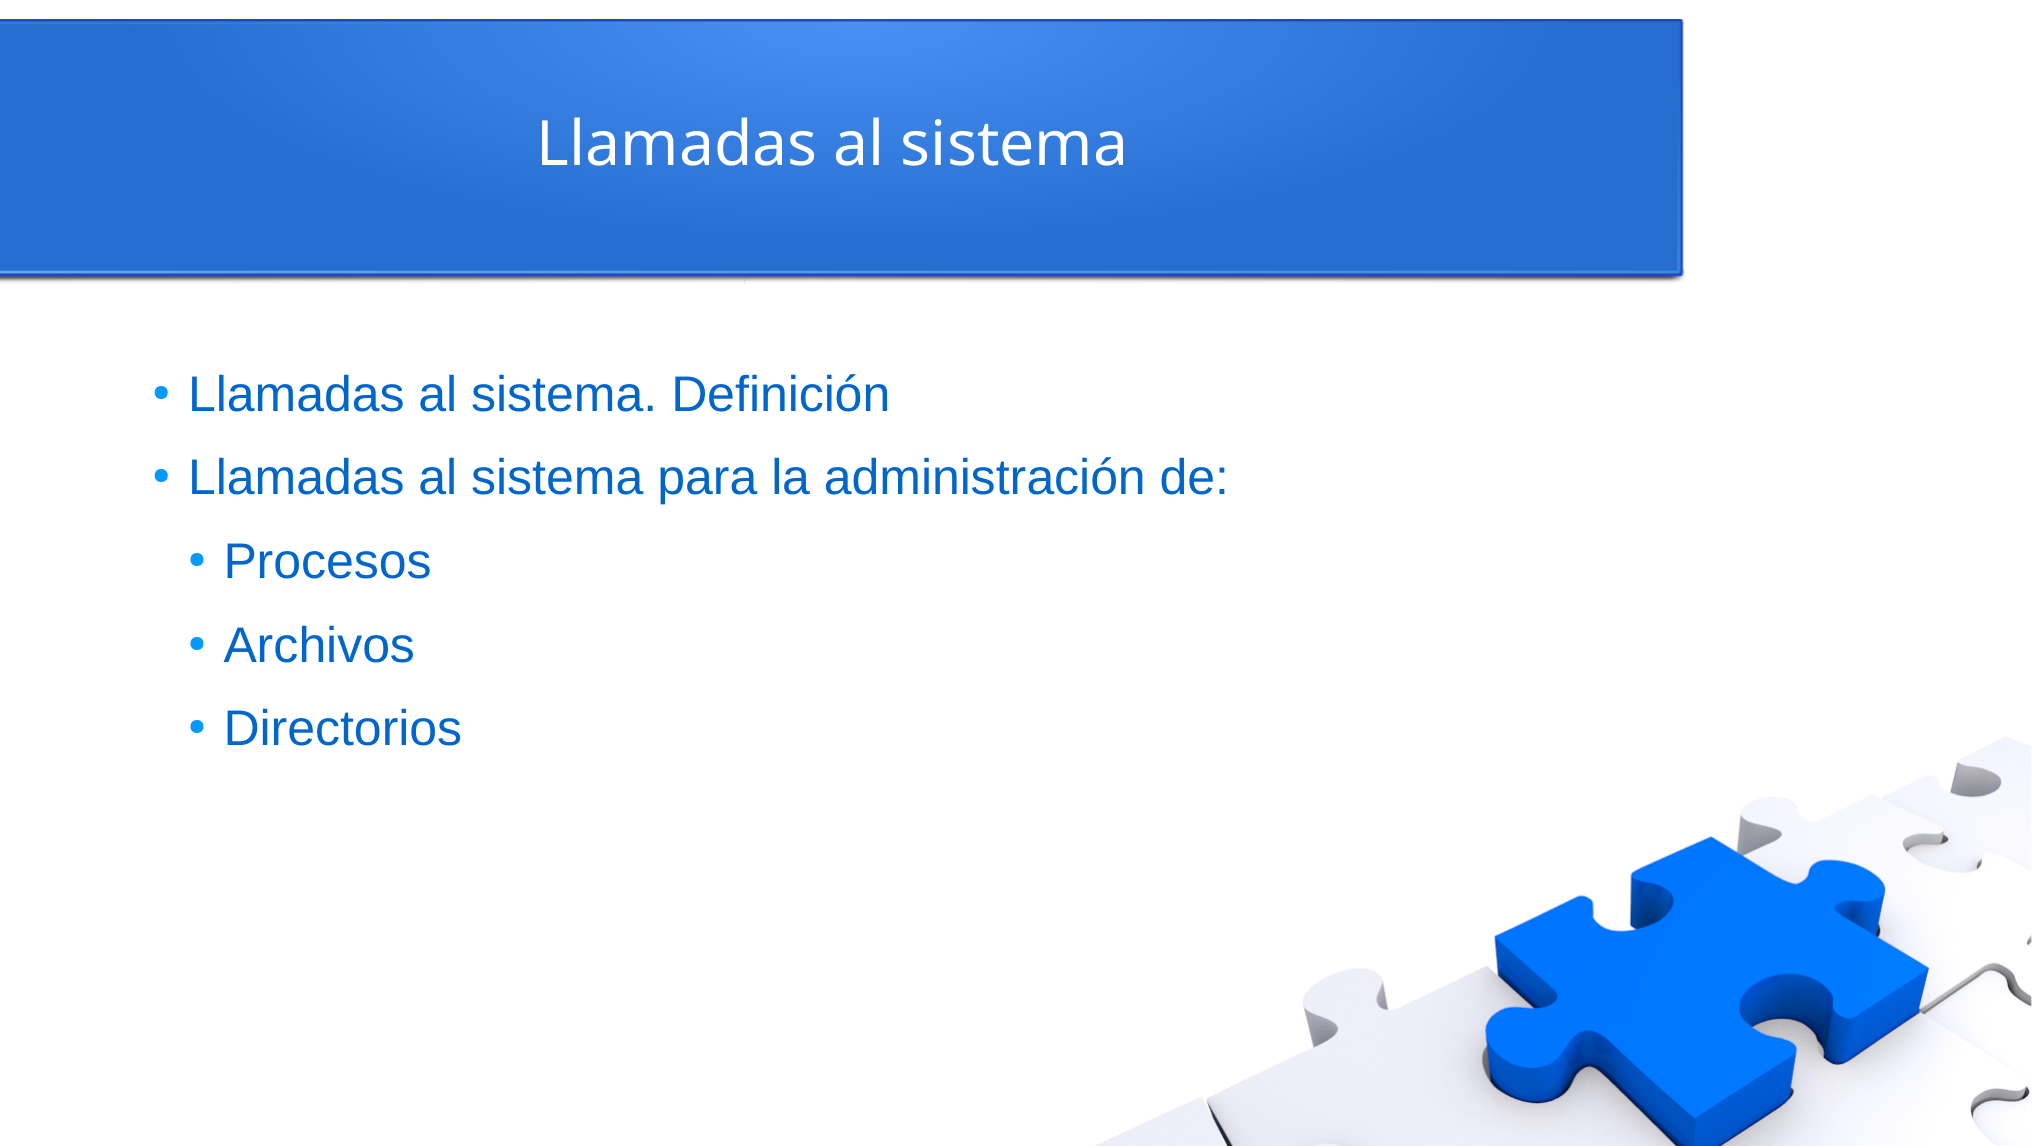

# Llamadas al sistema
Llamadas al sistema. Definición
Llamadas al sistema para la administración de:
Procesos
Archivos
Directorios